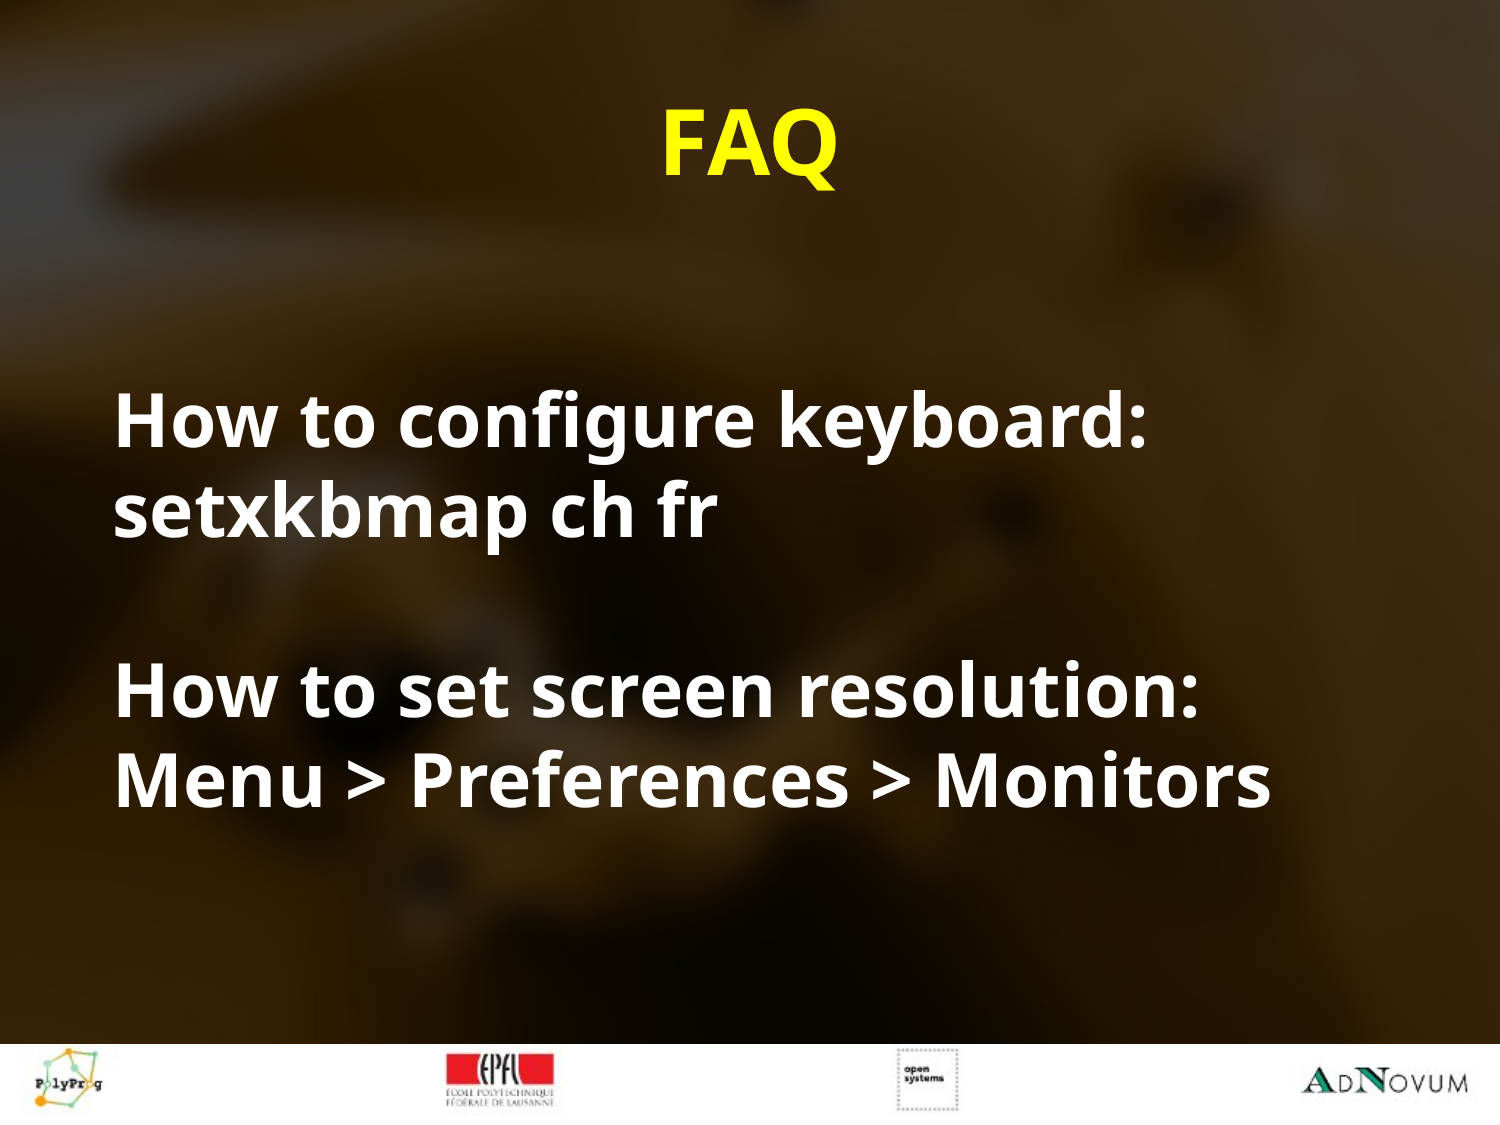

# FAQ
How to configure keyboard:
setxkbmap ch fr
How to set screen resolution:
Menu > Preferences > Monitors